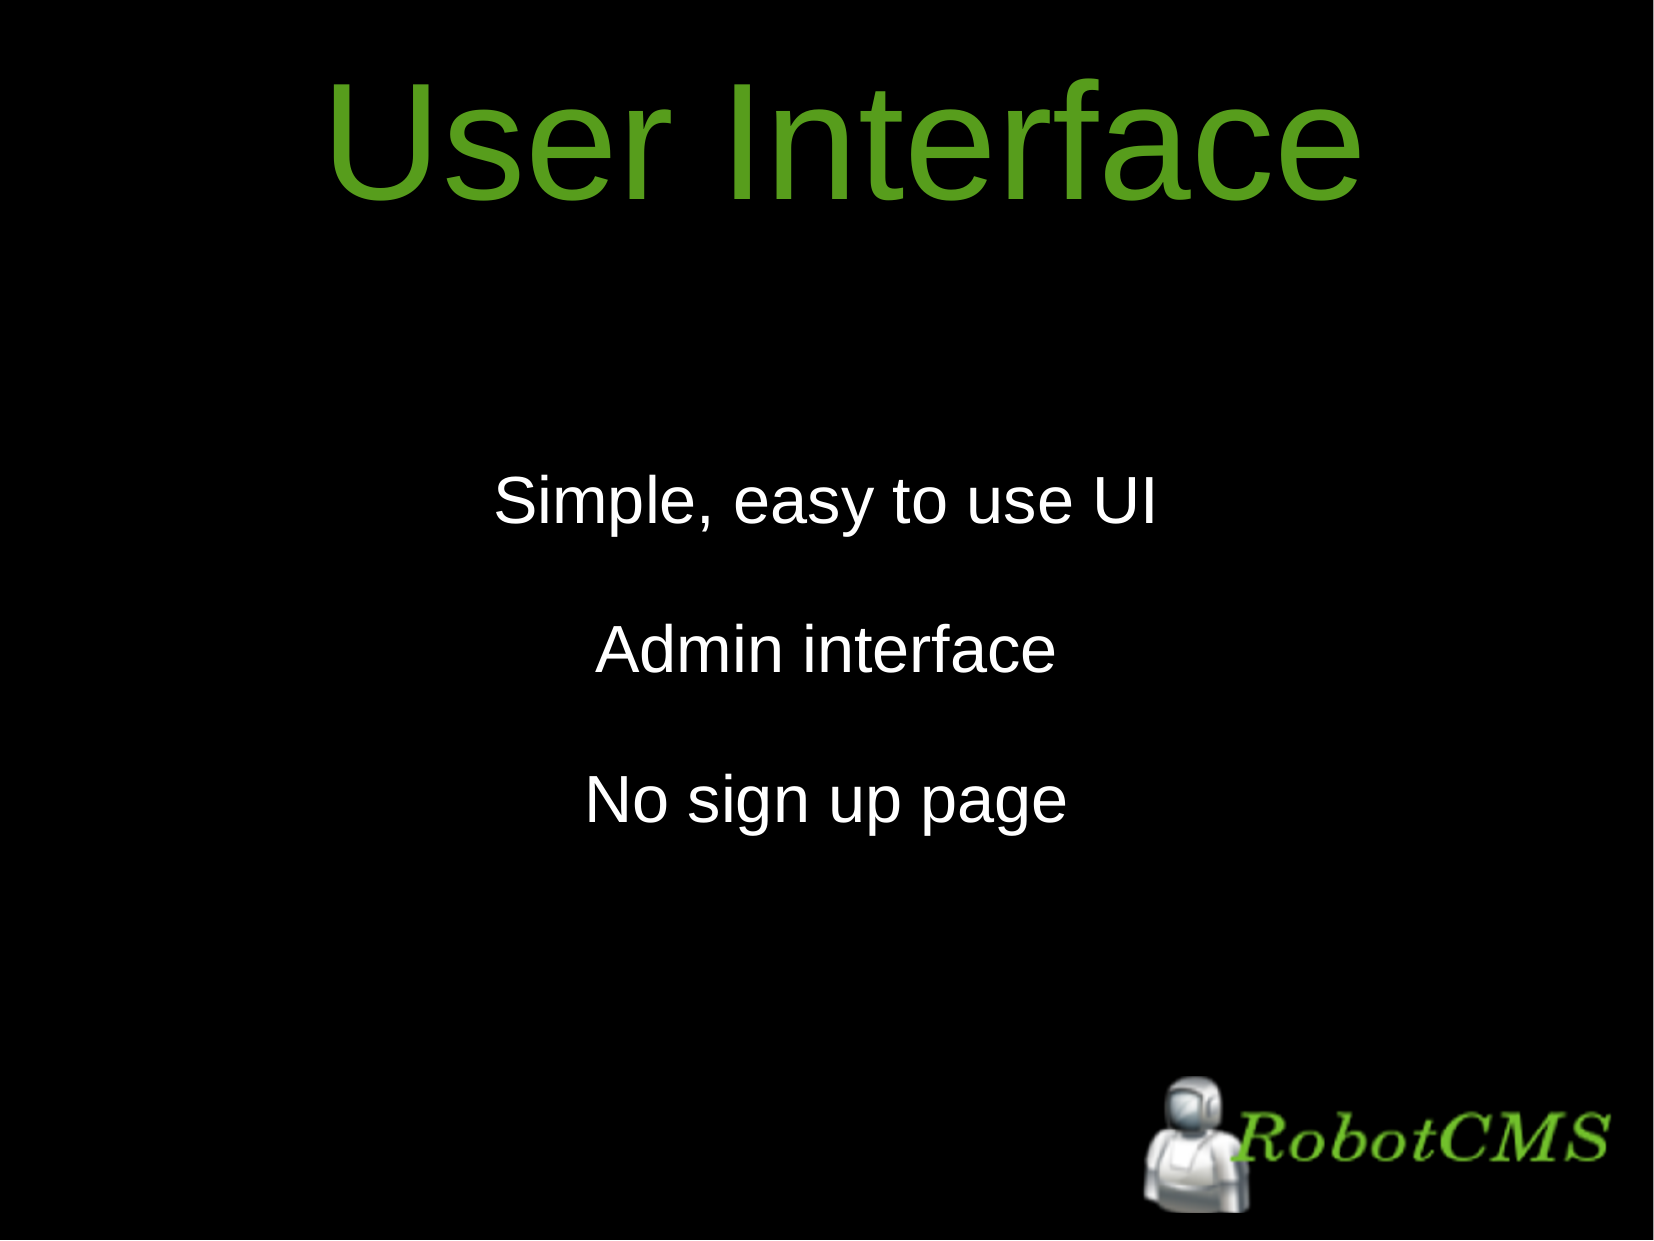

User Interface
#
Simple, easy to use UI
Admin interface
No sign up page